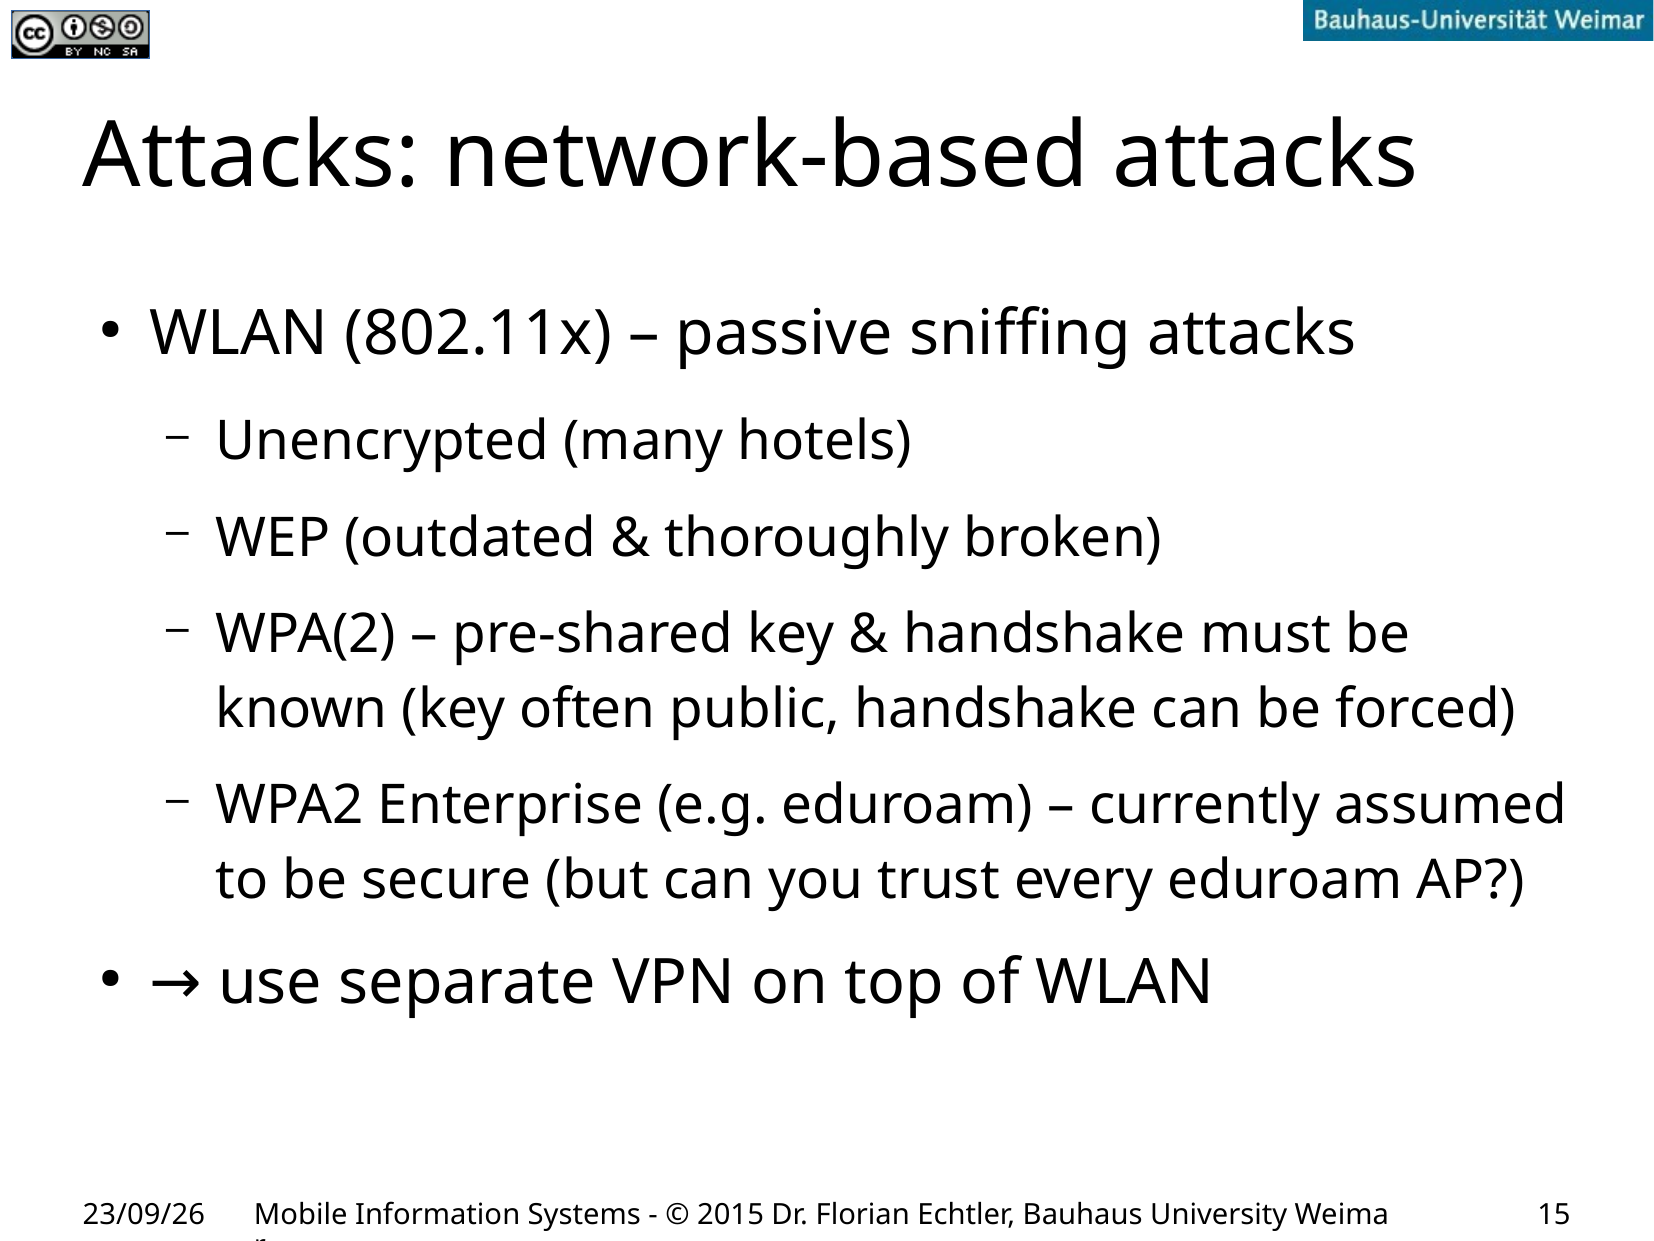

# Attacks: network-based attacks
WLAN (802.11x) – passive sniffing attacks
Unencrypted (many hotels)
WEP (outdated & thoroughly broken)
WPA(2) – pre-shared key & handshake must be known (key often public, handshake can be forced)
WPA2 Enterprise (e.g. eduroam) – currently assumed to be secure (but can you trust every eduroam AP?)
→ use separate VPN on top of WLAN
Mobile Information Systems - © 2015 Dr. Florian Echtler, Bauhaus University Weimar
15